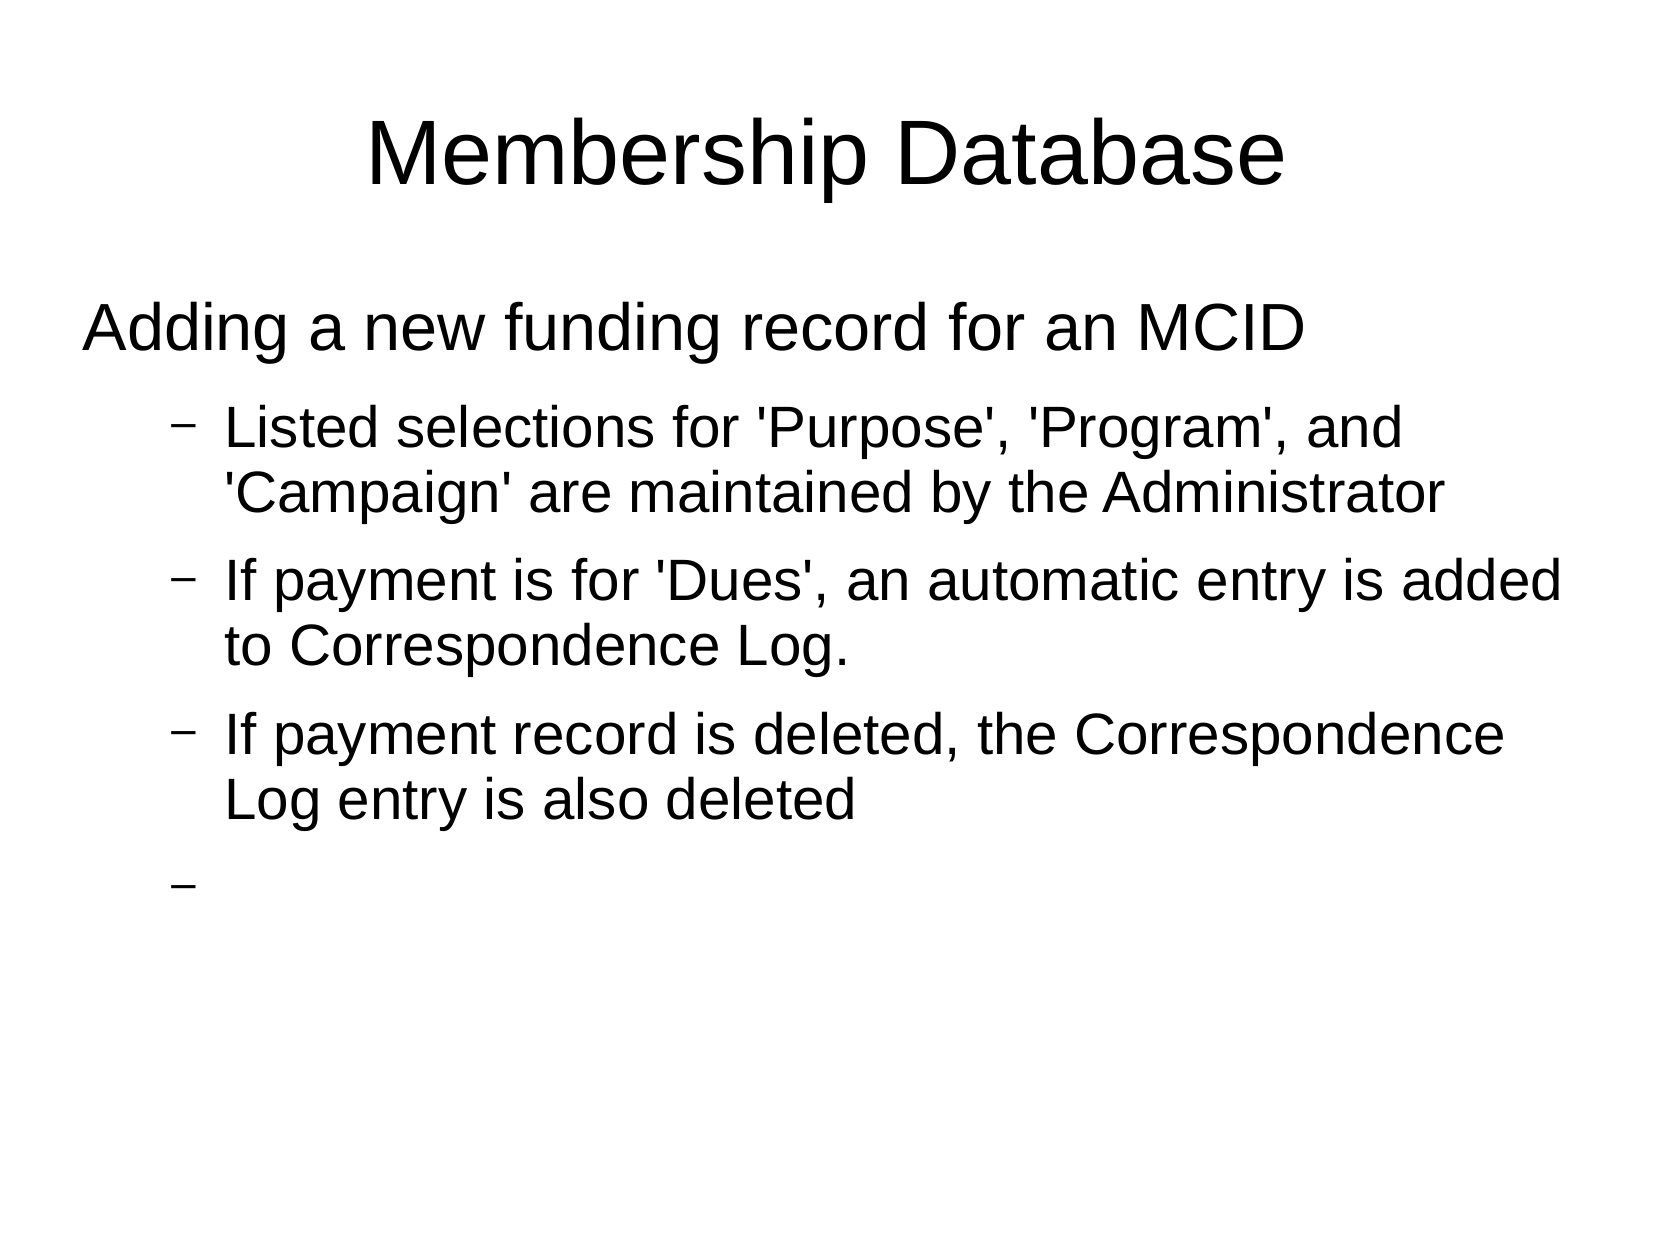

# Membership Database
Adding a new funding record for an MCID
Listed selections for 'Purpose', 'Program', and 'Campaign' are maintained by the Administrator
If payment is for 'Dues', an automatic entry is added to Correspondence Log.
If payment record is deleted, the Correspondence Log entry is also deleted